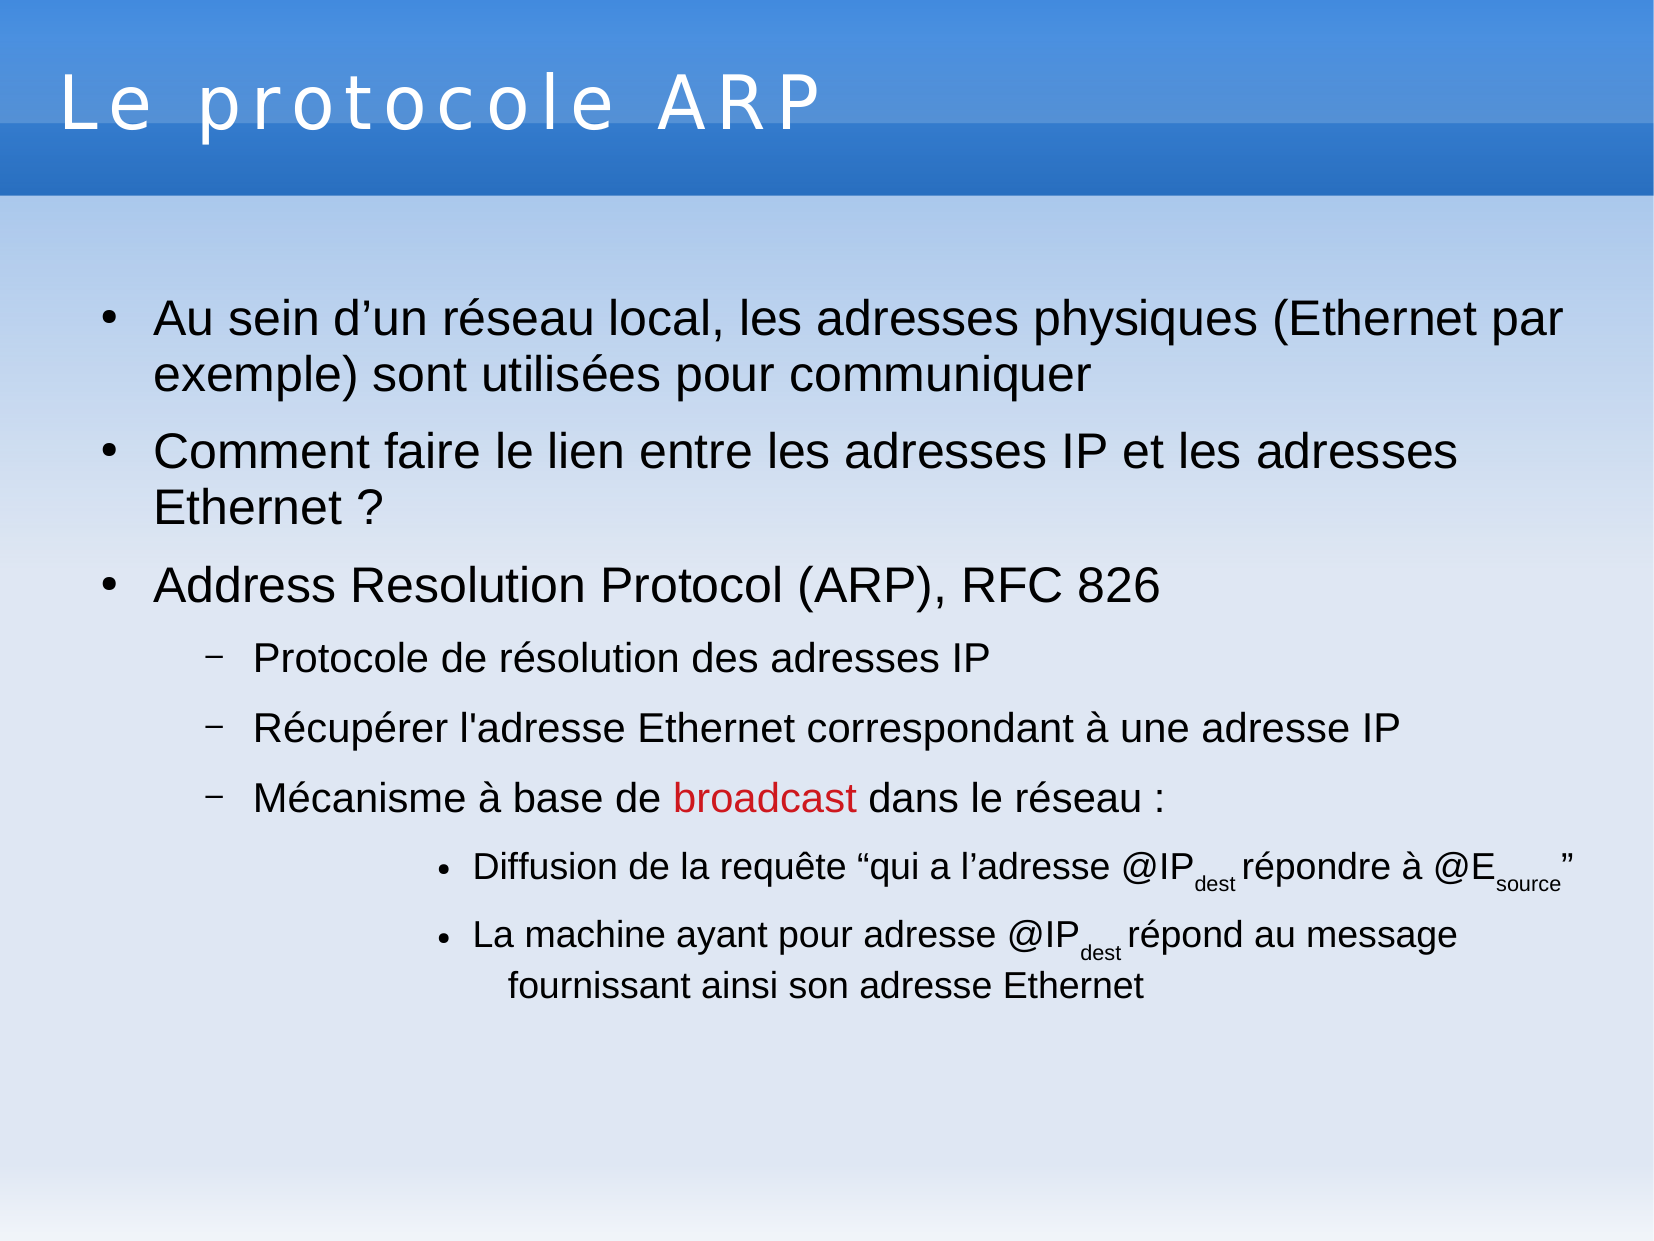

# Le protocole ARP
Au sein d’un réseau local, les adresses physiques (Ethernet par exemple) sont utilisées pour communiquer
Comment faire le lien entre les adresses IP et les adresses Ethernet ?
Address Resolution Protocol (ARP), RFC 826
Protocole de résolution des adresses IP
Récupérer l'adresse Ethernet correspondant à une adresse IP
Mécanisme à base de broadcast dans le réseau :
Diffusion de la requête “qui a l’adresse @IPdest répondre à @Esource”
La machine ayant pour adresse @IPdest répond au message fournissant ainsi son adresse Ethernet